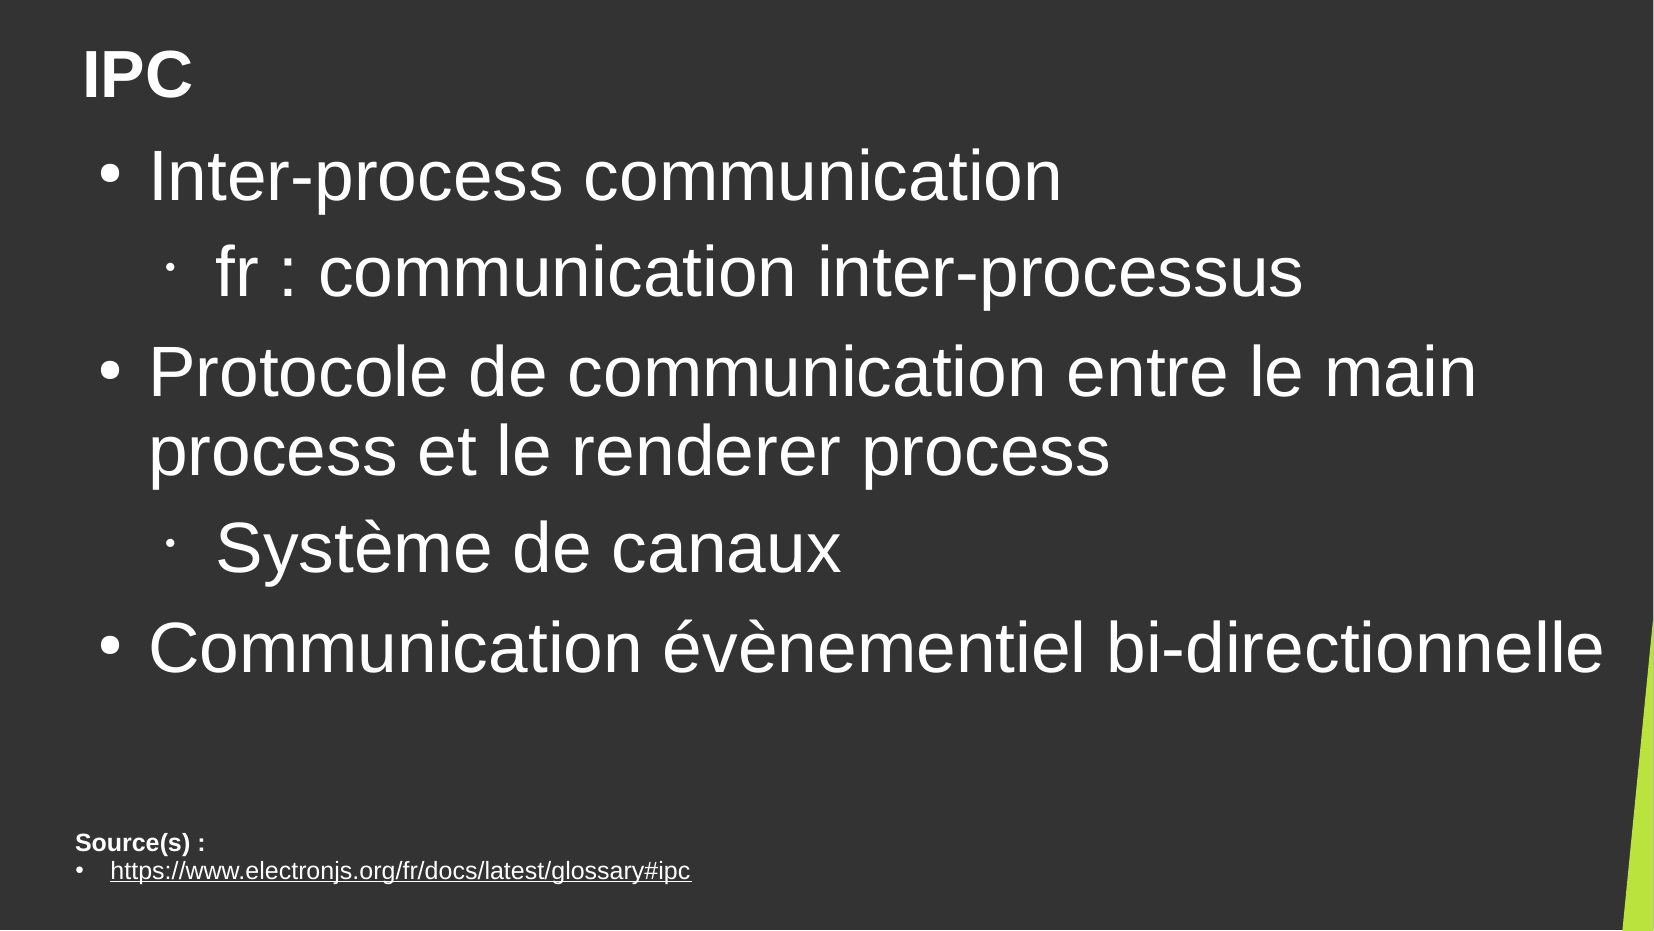

# IPC
Inter-process communication
fr : communication inter-processus
Protocole de communication entre le main process et le renderer process
Système de canaux
Communication évènementiel bi-directionnelle
Source(s) :
https://www.electronjs.org/fr/docs/latest/glossary#ipc